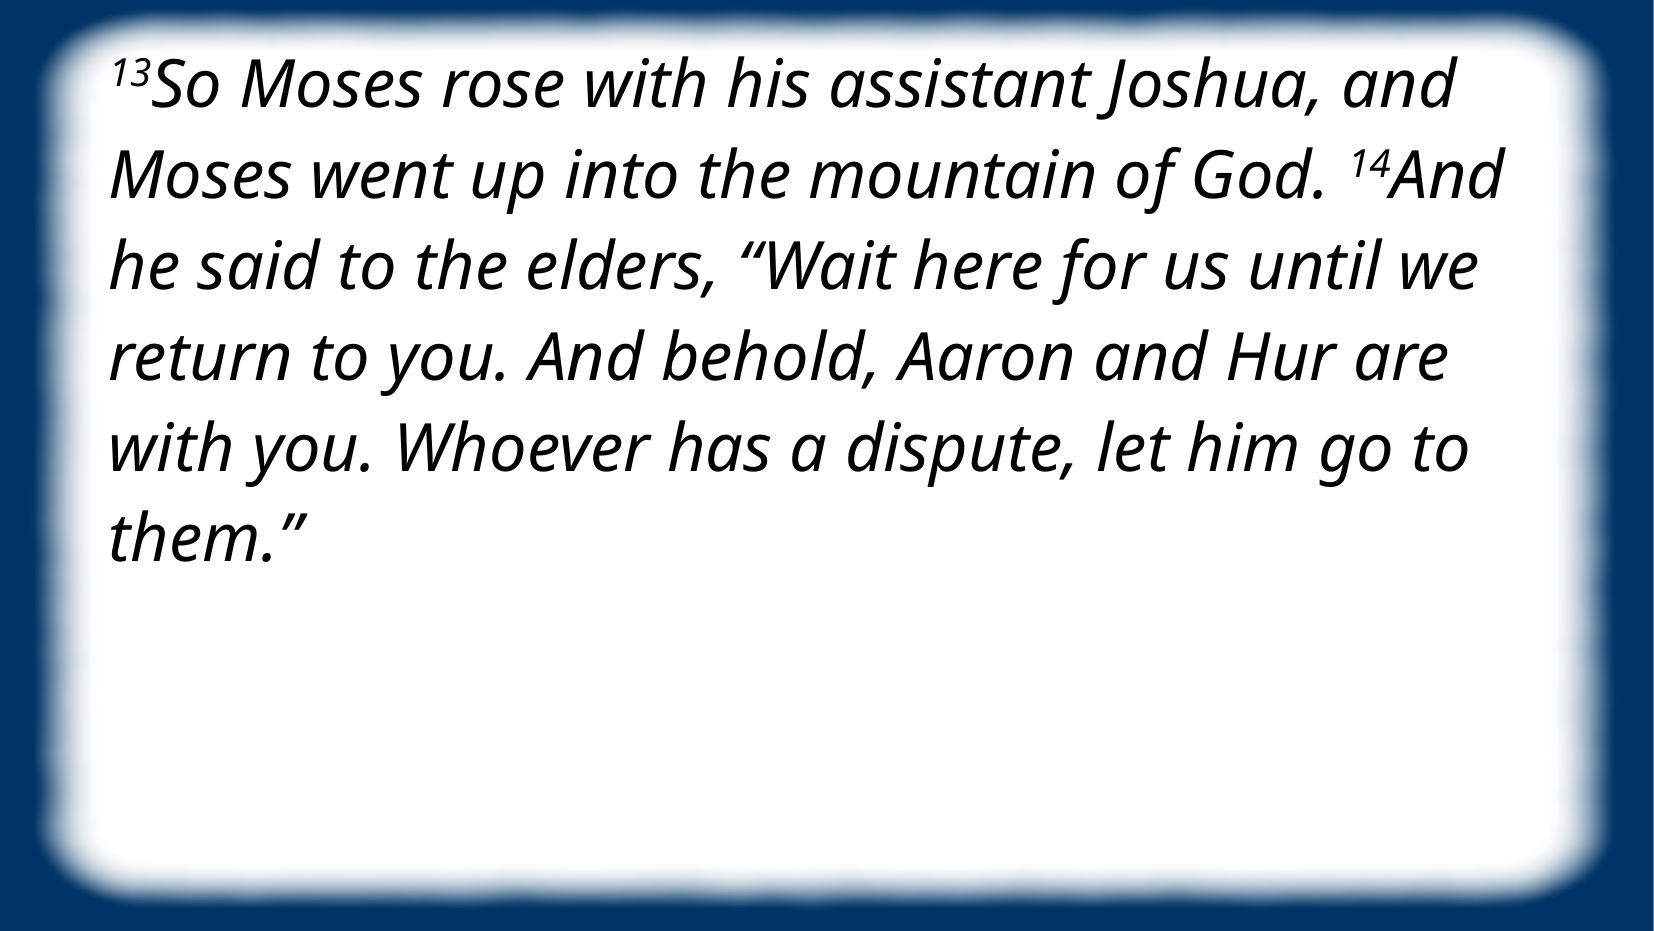

13So Moses rose with his assistant Joshua, and Moses went up into the mountain of God. 14And he said to the elders, “Wait here for us until we return to you. And behold, Aaron and Hur are with you. Whoever has a dispute, let him go to them.”